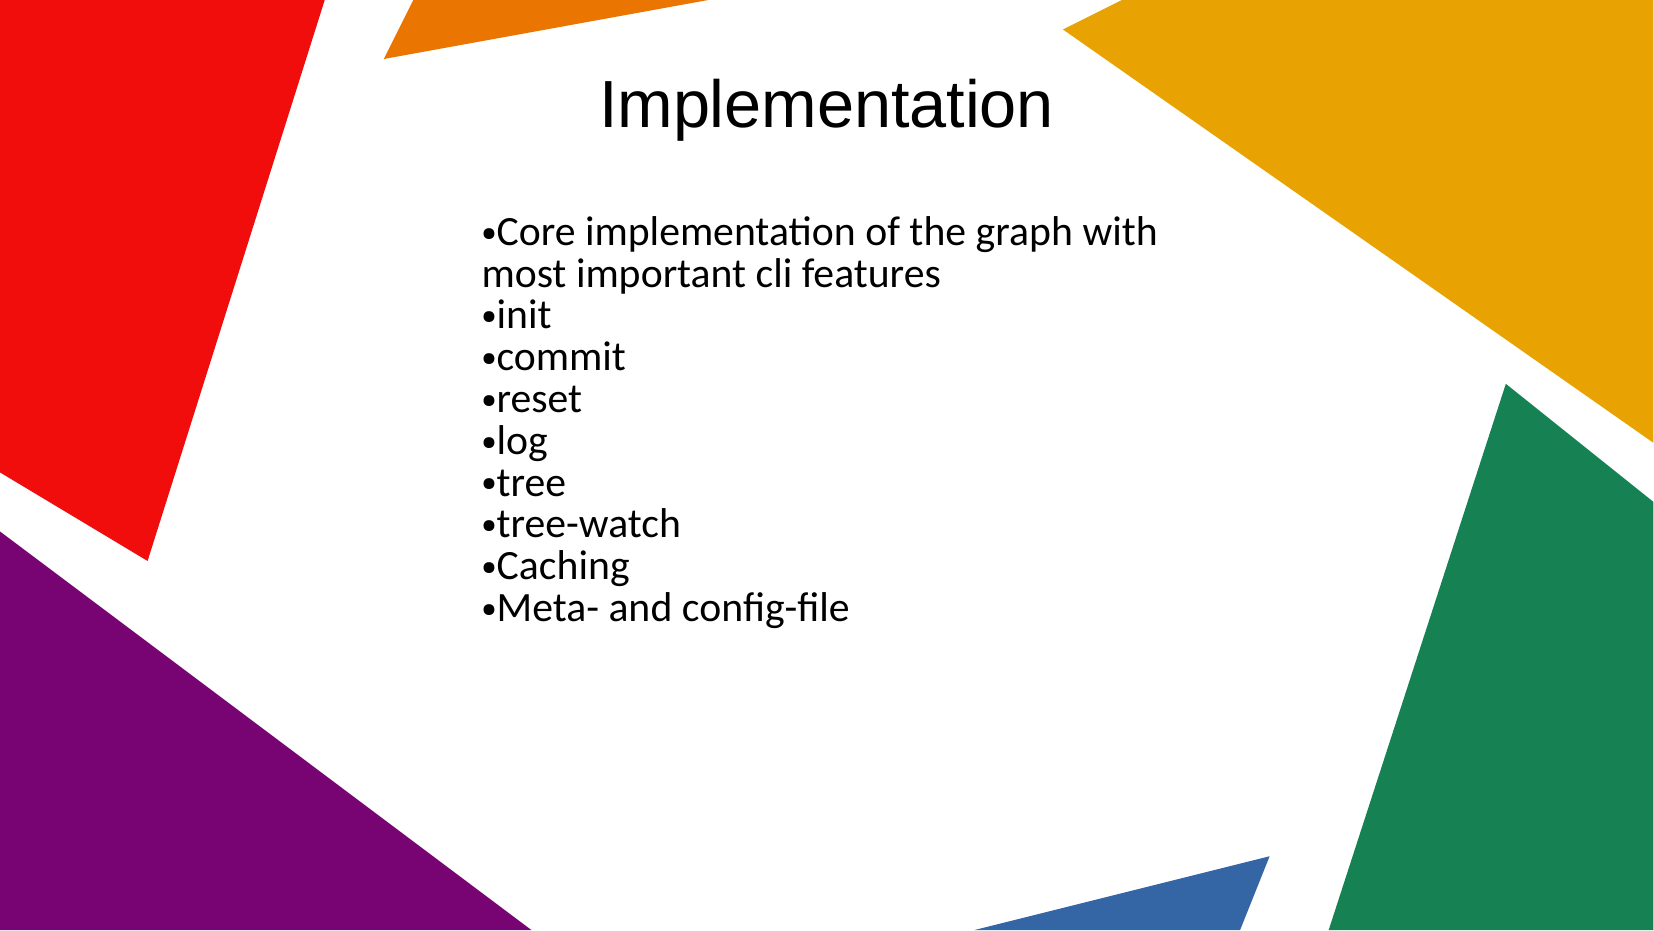

Implementation
Core implementation of the graph with most important cli features
init
commit
reset
log
tree
tree-watch
Caching
Meta- and config-file